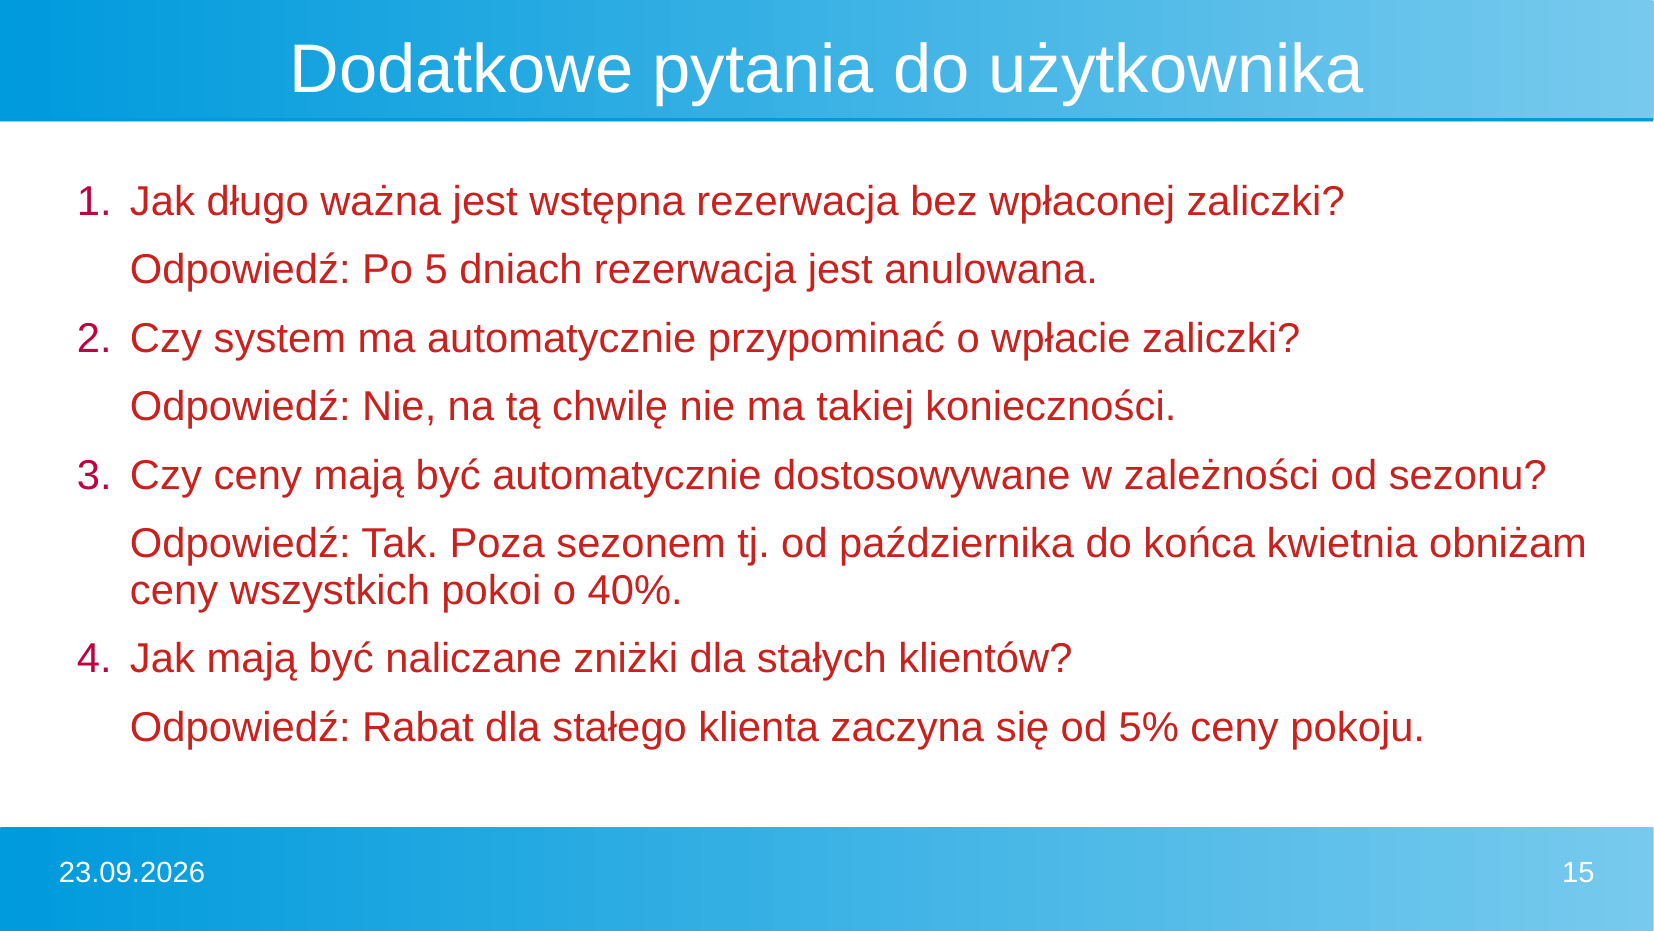

# Dodatkowe pytania do użytkownika
Jak długo ważna jest wstępna rezerwacja bez wpłaconej zaliczki?
Odpowiedź: Po 5 dniach rezerwacja jest anulowana.
Czy system ma automatycznie przypominać o wpłacie zaliczki?
Odpowiedź: Nie, na tą chwilę nie ma takiej konieczności.
Czy ceny mają być automatycznie dostosowywane w zależności od sezonu?
Odpowiedź: Tak. Poza sezonem tj. od października do końca kwietnia obniżam ceny wszystkich pokoi o 40%.
Jak mają być naliczane zniżki dla stałych klientów?
Odpowiedź: Rabat dla stałego klienta zaczyna się od 5% ceny pokoju.
15